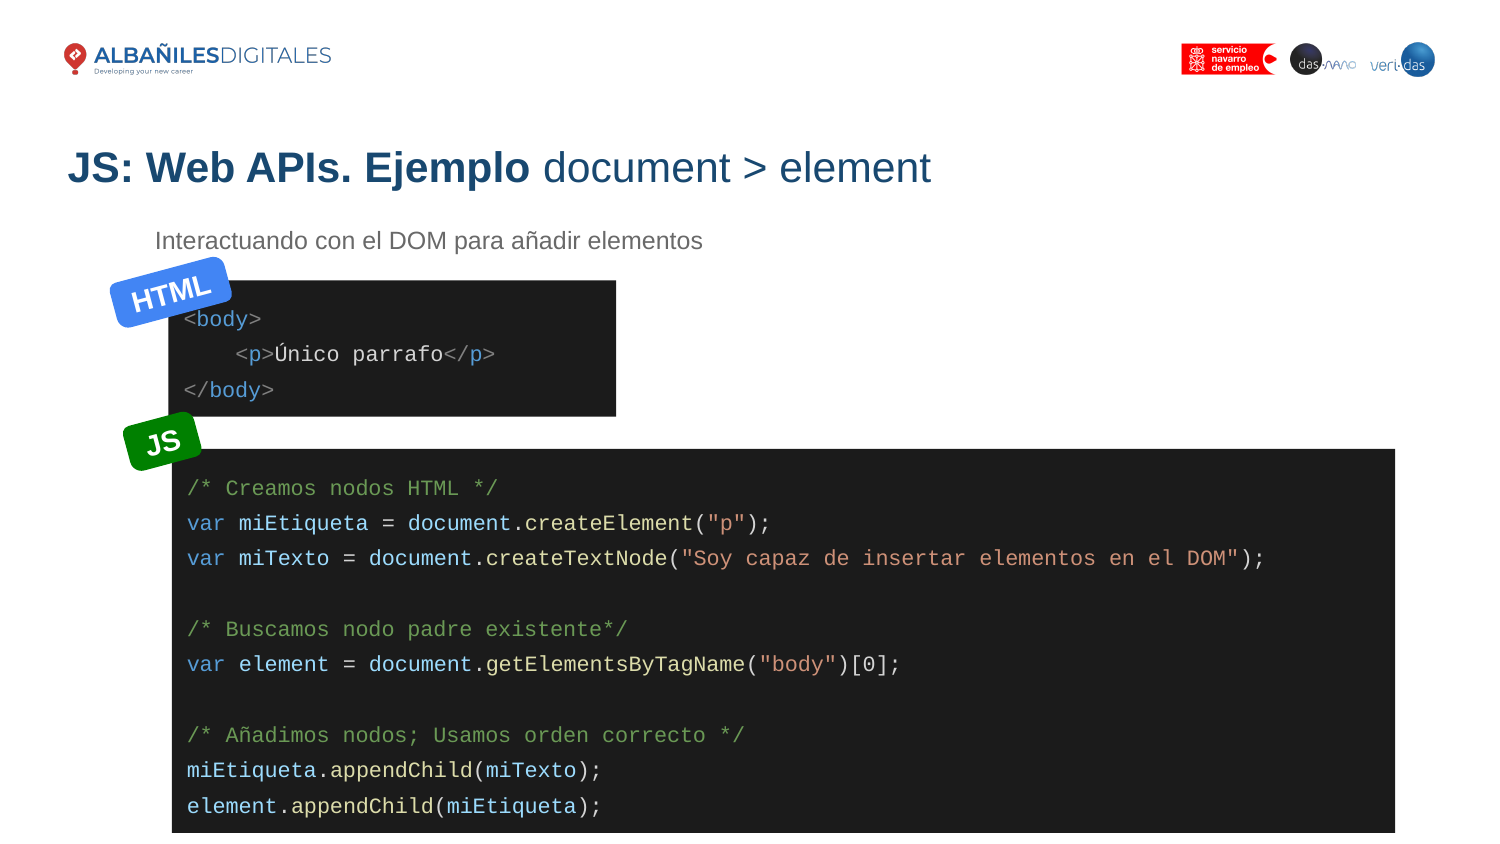

JS: Web APIs. Ejemplo document > element
Interactuando con el DOM para añadir elementos
HTML
<body>
 <p>Único parrafo</p>
</body>
JS
/* Creamos nodos HTML */
var miEtiqueta = document.createElement("p");
var miTexto = document.createTextNode("Soy capaz de insertar elementos en el DOM");
/* Buscamos nodo padre existente*/
var element = document.getElementsByTagName("body")[0];
/* Añadimos nodos; Usamos orden correcto */
miEtiqueta.appendChild(miTexto);
element.appendChild(miEtiqueta);